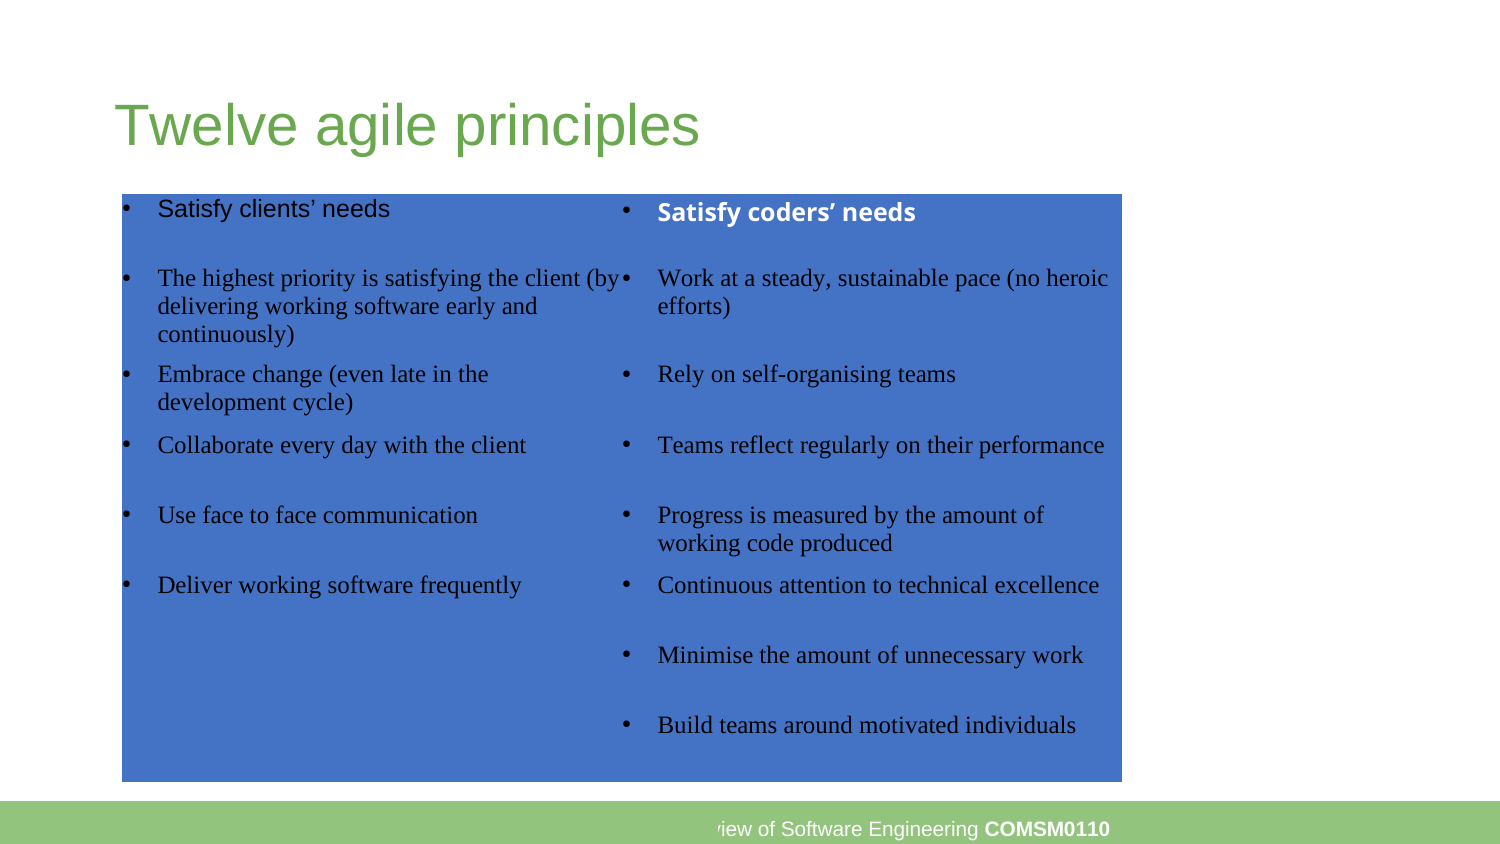

# Twelve agile principles
| Satisfy clients’ needs | Satisfy coders’ needs |
| --- | --- |
| The highest priority is satisfying the client (by delivering working software early and continuously) | Work at a steady, sustainable pace (no heroic efforts) |
| Embrace change (even late in the development cycle) | Rely on self-organising teams |
| Collaborate every day with the client | Teams reflect regularly on their performance |
| Use face to face communication | Progress is measured by the amount of working code produced |
| Deliver working software frequently | Continuous attention to technical excellence |
| | Minimise the amount of unnecessary work |
| | Build teams around motivated individuals |